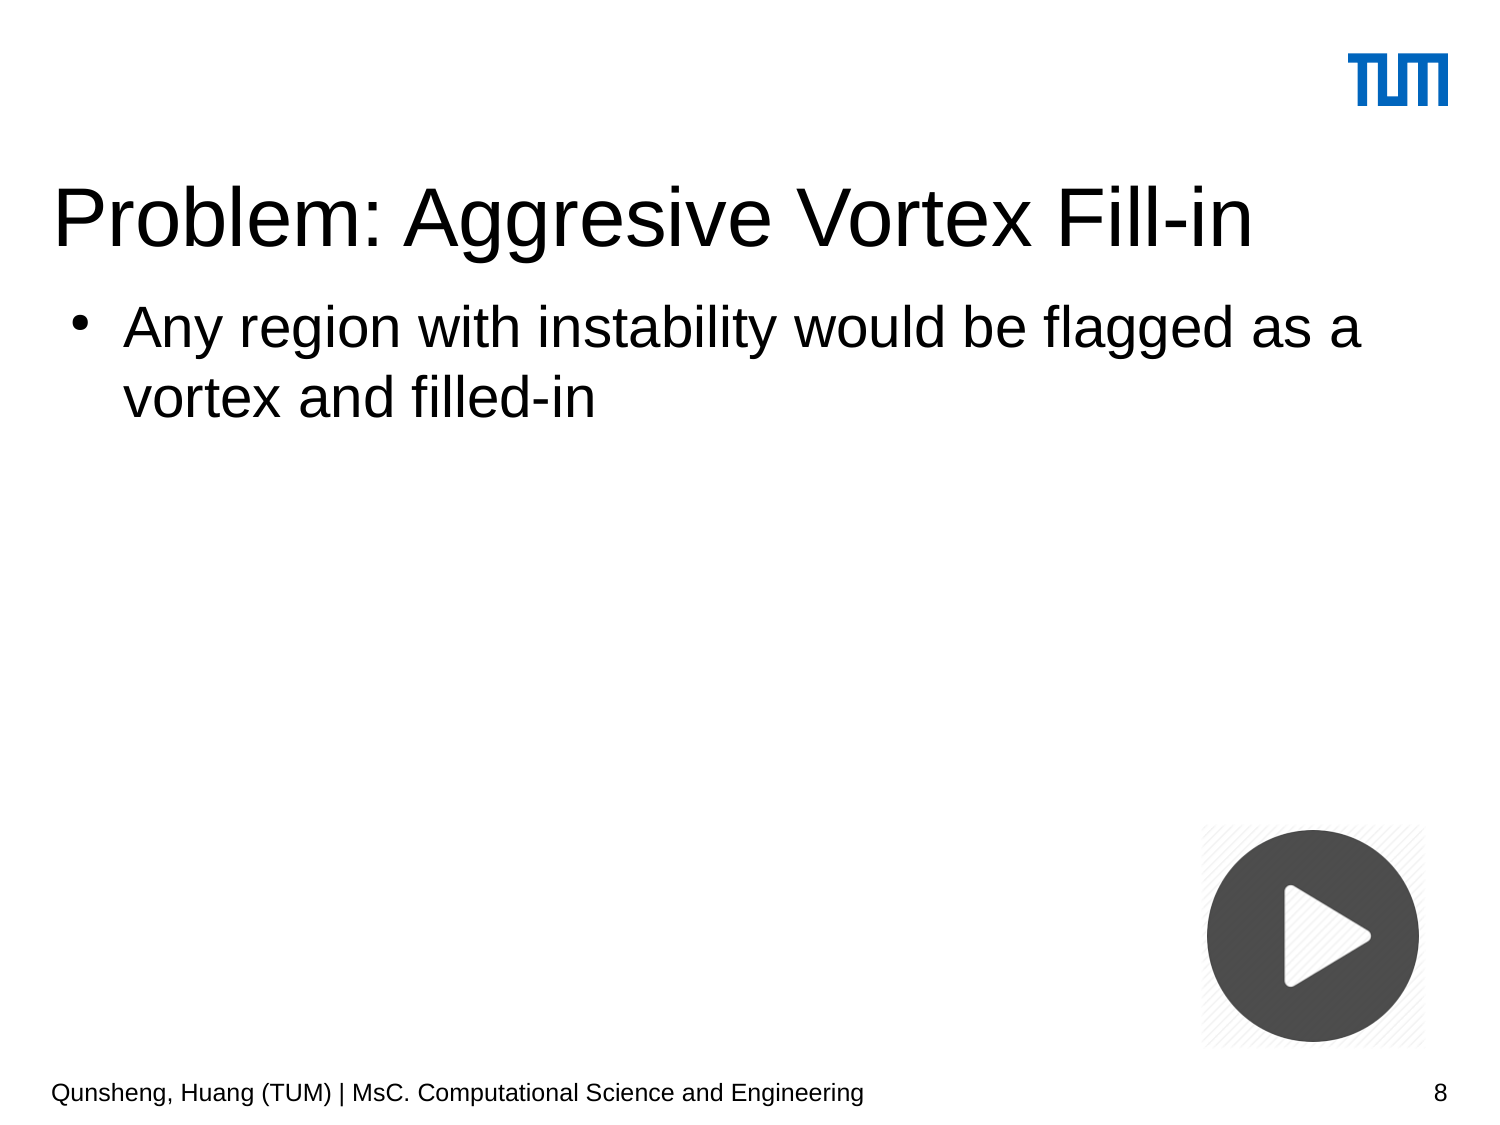

# Problem: Aggresive Vortex Fill-in
Any region with instability would be flagged as a vortex and filled-in
[2] precice – a coupling library for partitioned multi-physicssimulations on massively parallel systems http://www.precice.org.[Online]. Available: http://www.precice.org